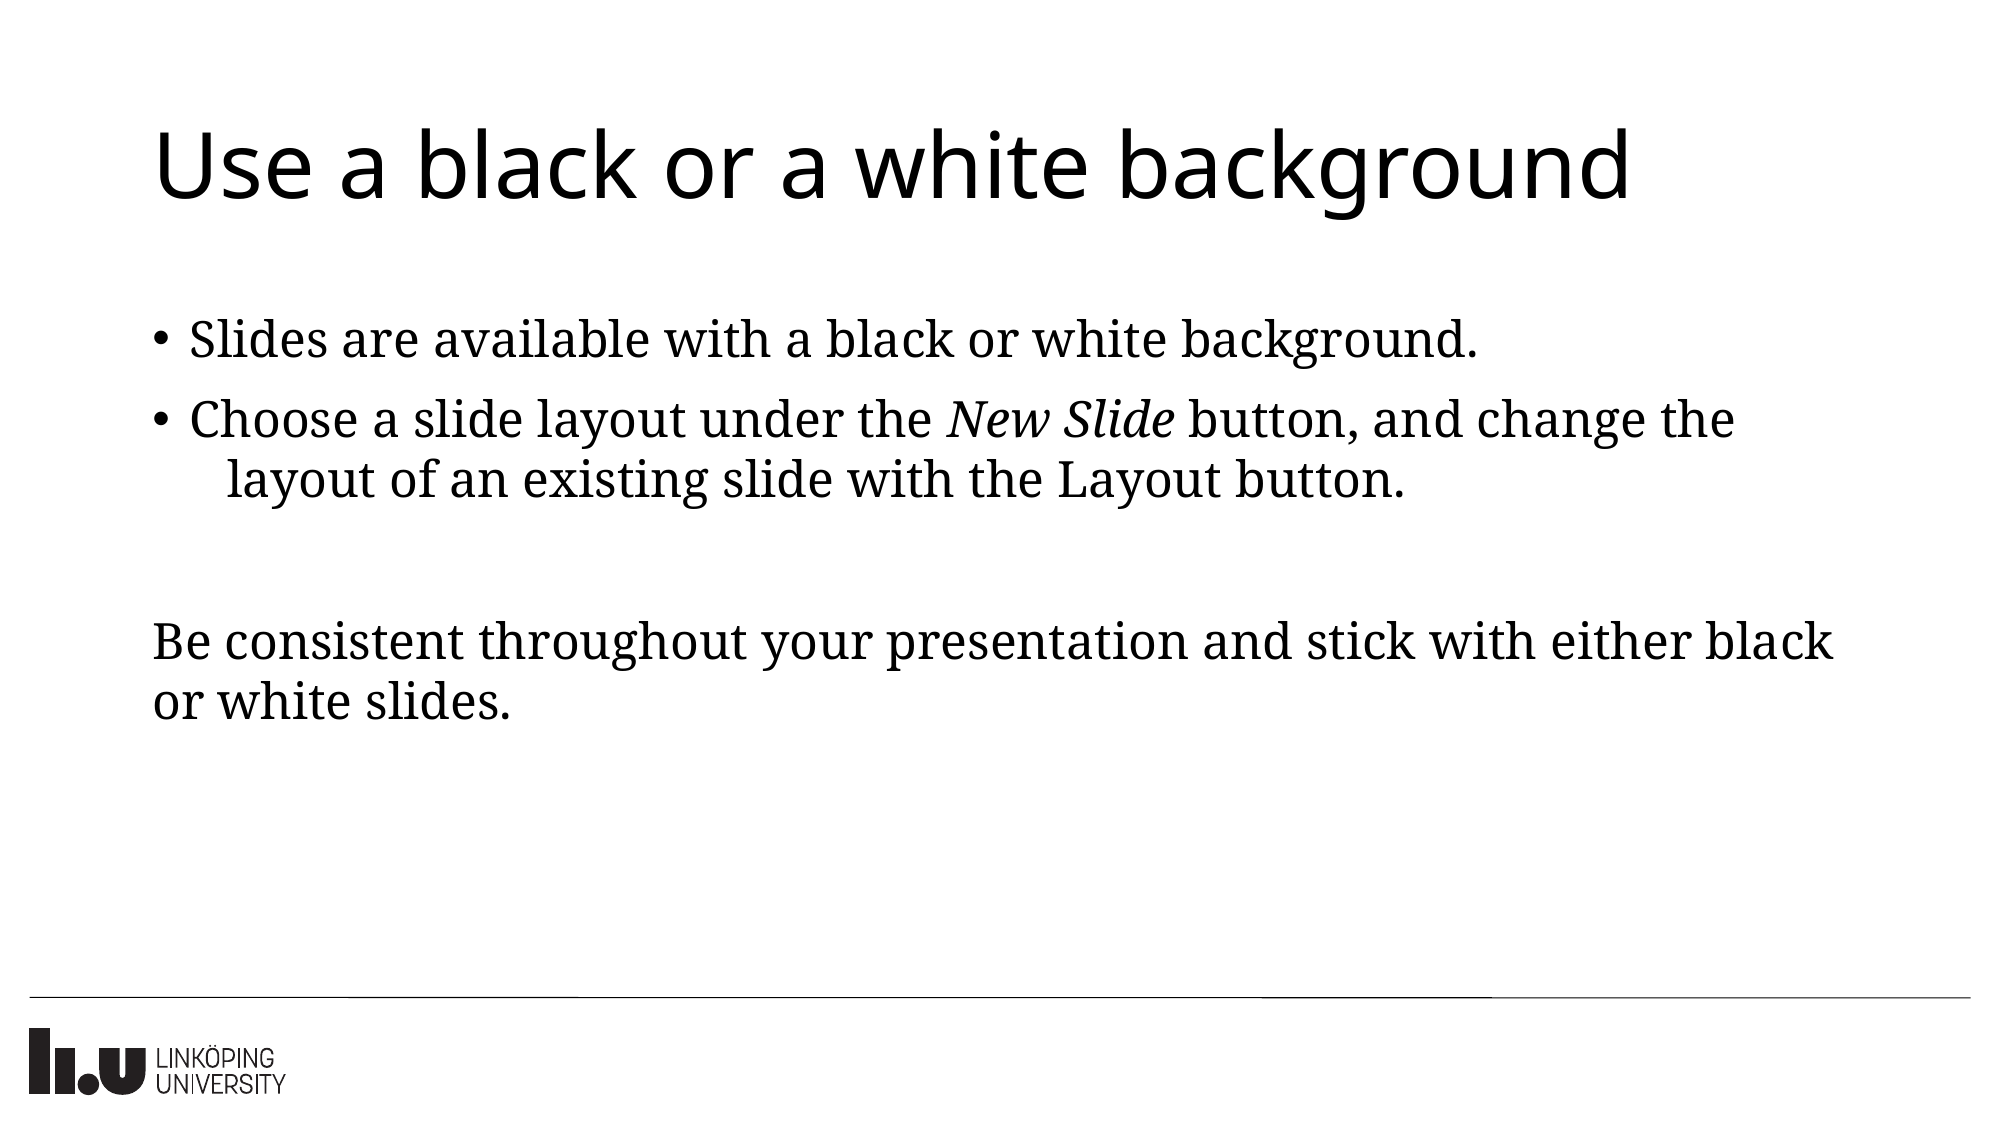

# Use a black or a white background
Slides are available with a black or white background.
Choose a slide layout under the New Slide button, and change the layout of an existing slide with the Layout button.
Be consistent throughout your presentation and stick with either black or white slides.